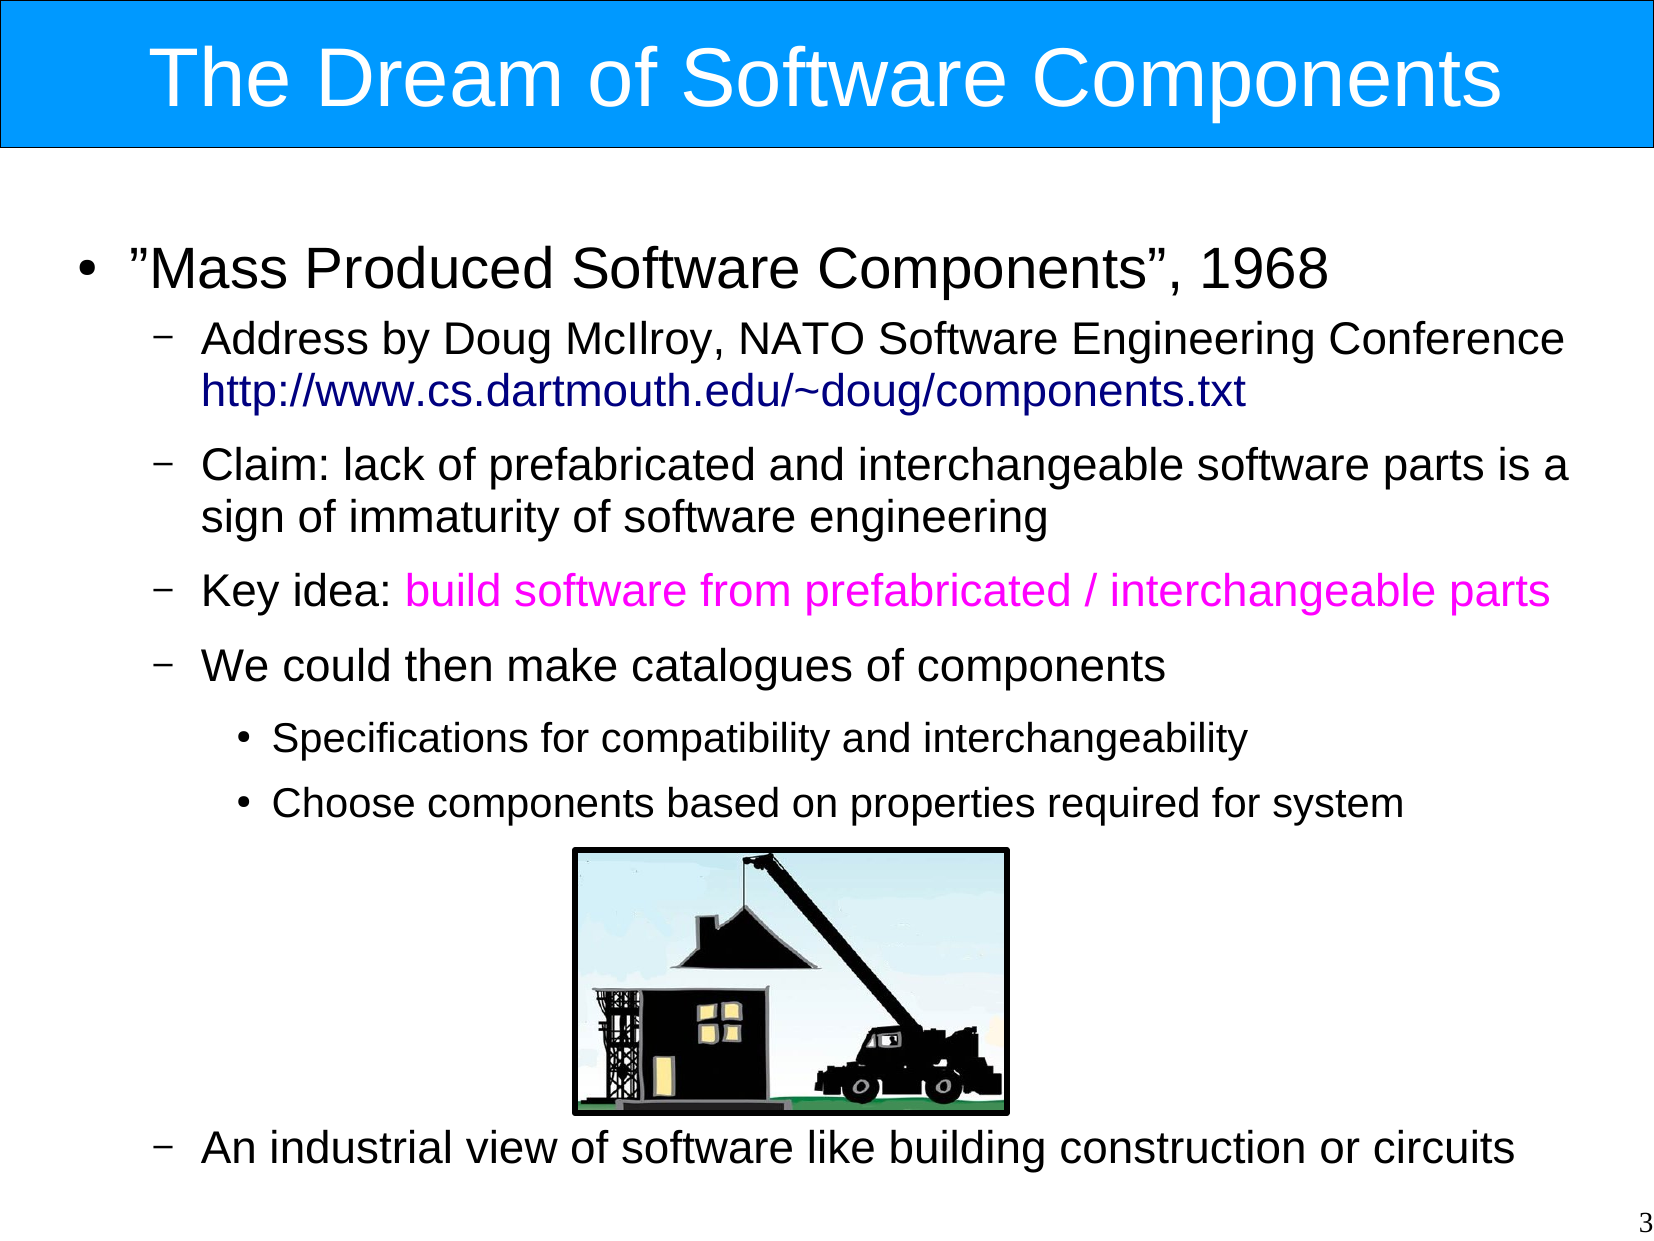

# The Dream of Software Components
”Mass Produced Software Components”, 1968
Address by Doug McIlroy, NATO Software Engineering Conference
http://www.cs.dartmouth.edu/~doug/components.txt
Claim: lack of prefabricated and interchangeable software parts is a sign of immaturity of software engineering
Key idea: build software from prefabricated / interchangeable parts
We could then make catalogues of components
Specifications for compatibility and interchangeability
Choose components based on properties required for system
An industrial view of software like building construction or circuits
3